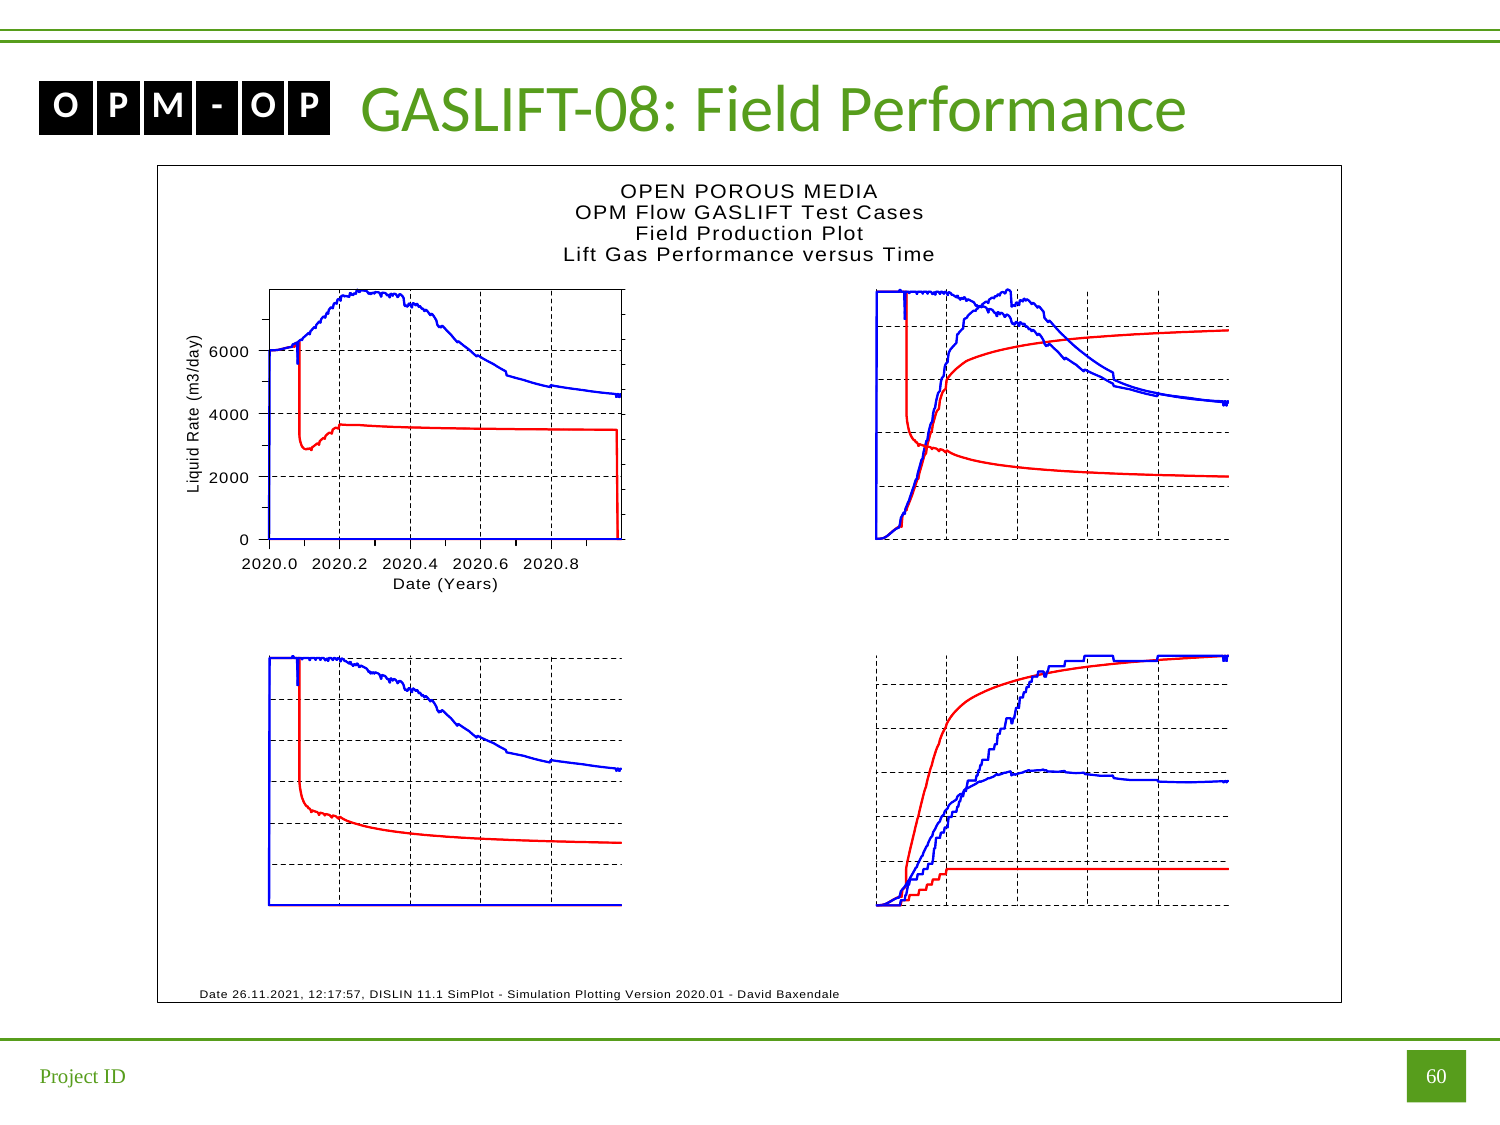

# GASLIFT-08: Field Performance
Project ID
60